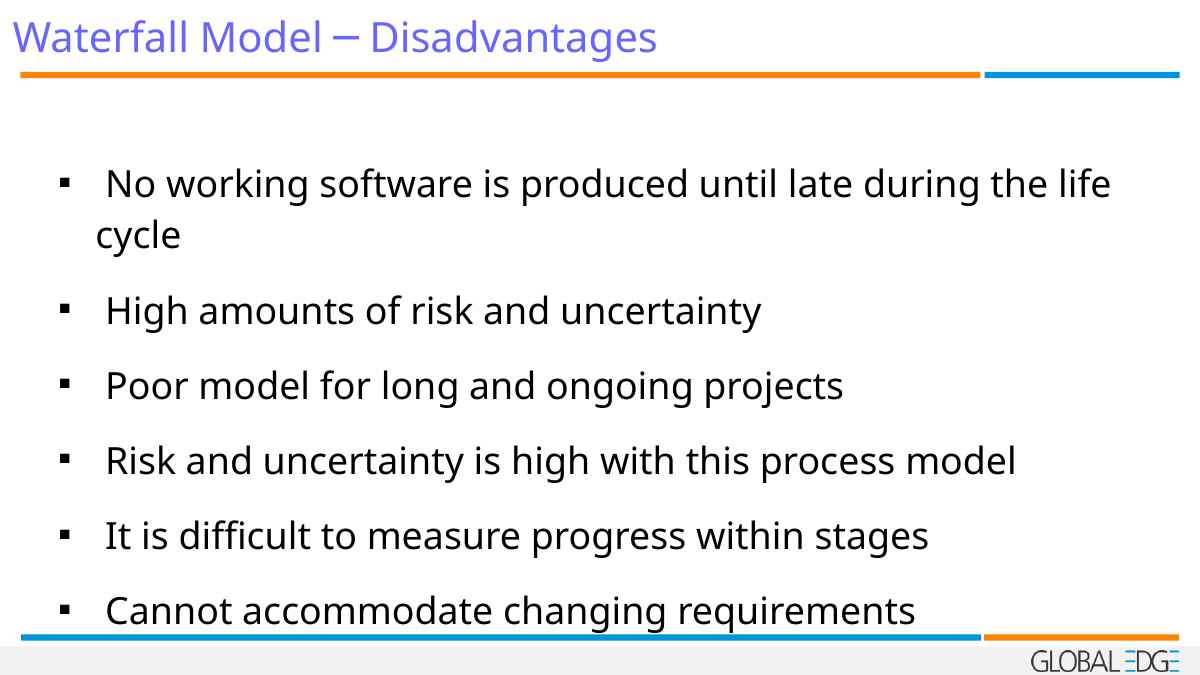

# Waterfall Model ─ Disadvantages
 No working software is produced until late during the life cycle
 High amounts of risk and uncertainty
 Poor model for long and ongoing projects
 Risk and uncertainty is high with this process model
 It is difficult to measure progress within stages
 Cannot accommodate changing requirements